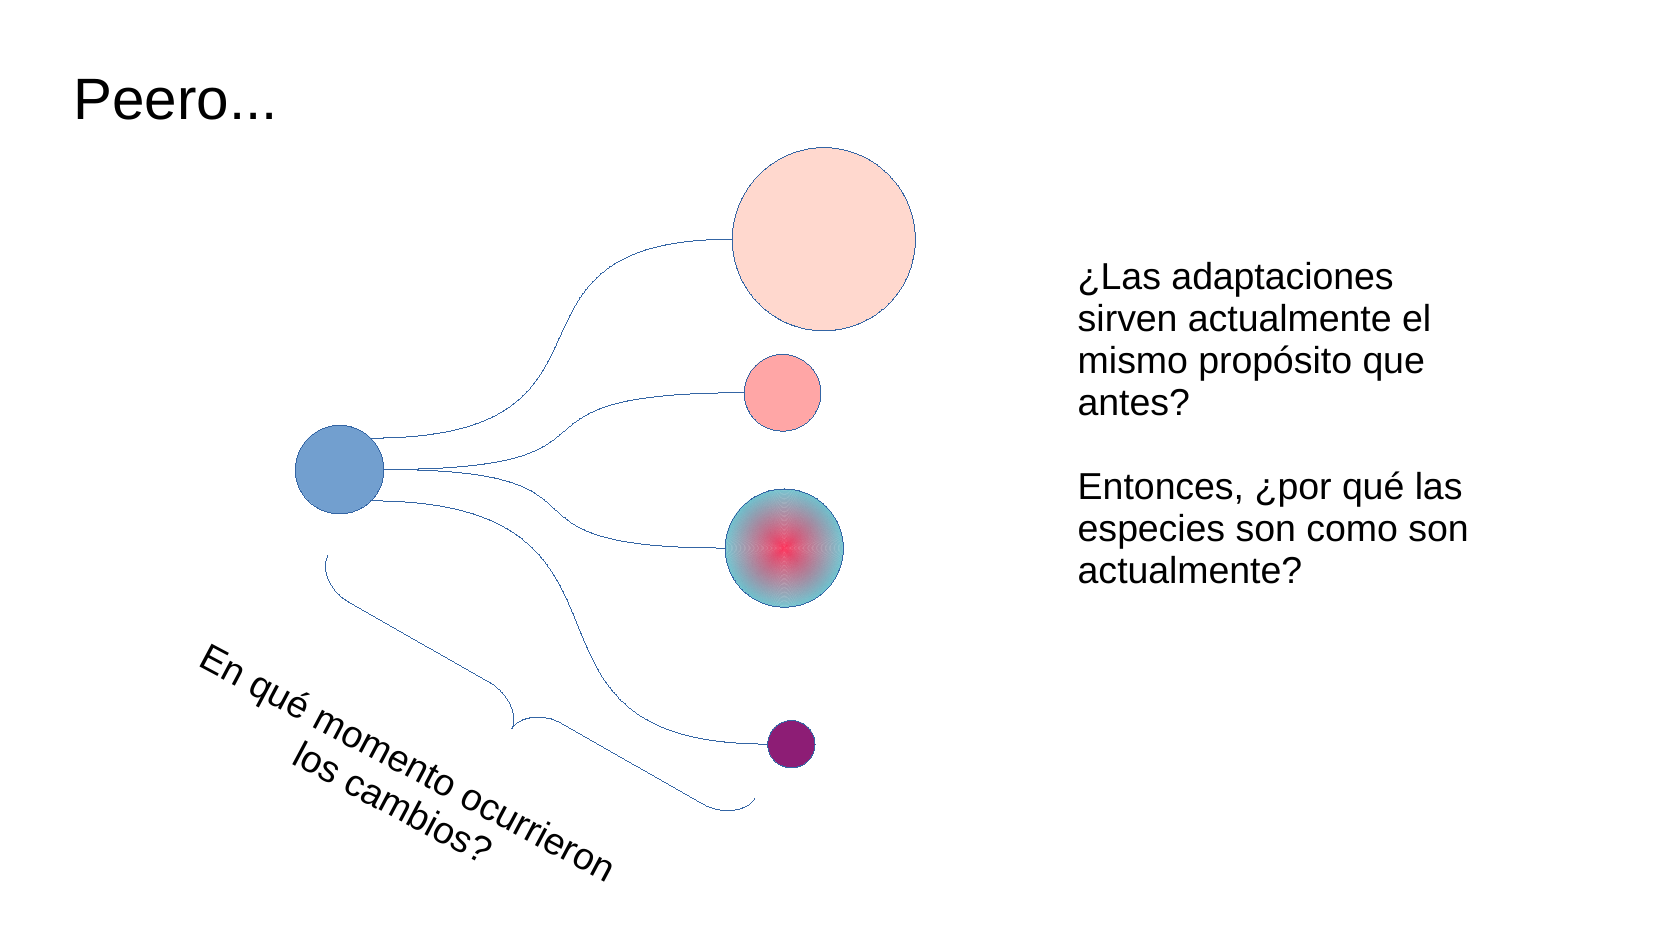

Peero...
¿Las adaptaciones sirven actualmente el mismo propósito que antes?
Entonces, ¿por qué las especies son como son actualmente?
En qué momento ocurrieron
 los cambios?